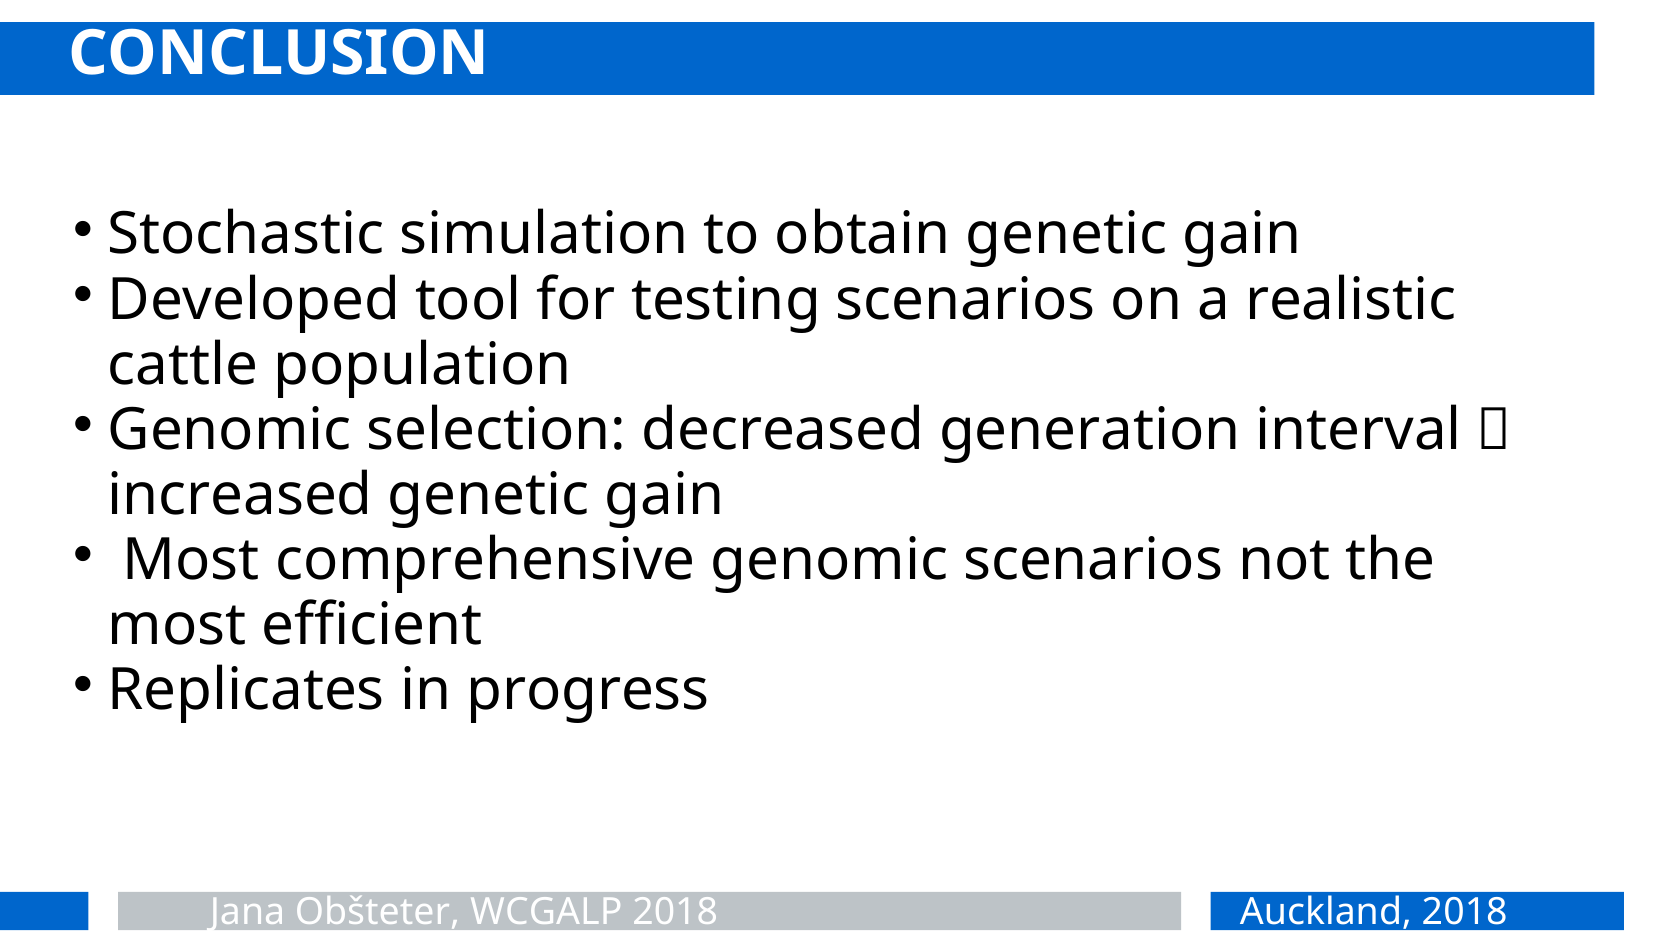

CONCLUSION
Stochastic simulation to obtain genetic gain
Developed tool for testing scenarios on a realistic cattle population
Genomic selection: decreased generation interval  increased genetic gain
 Most comprehensive genomic scenarios not the most efficient
Replicates in progress